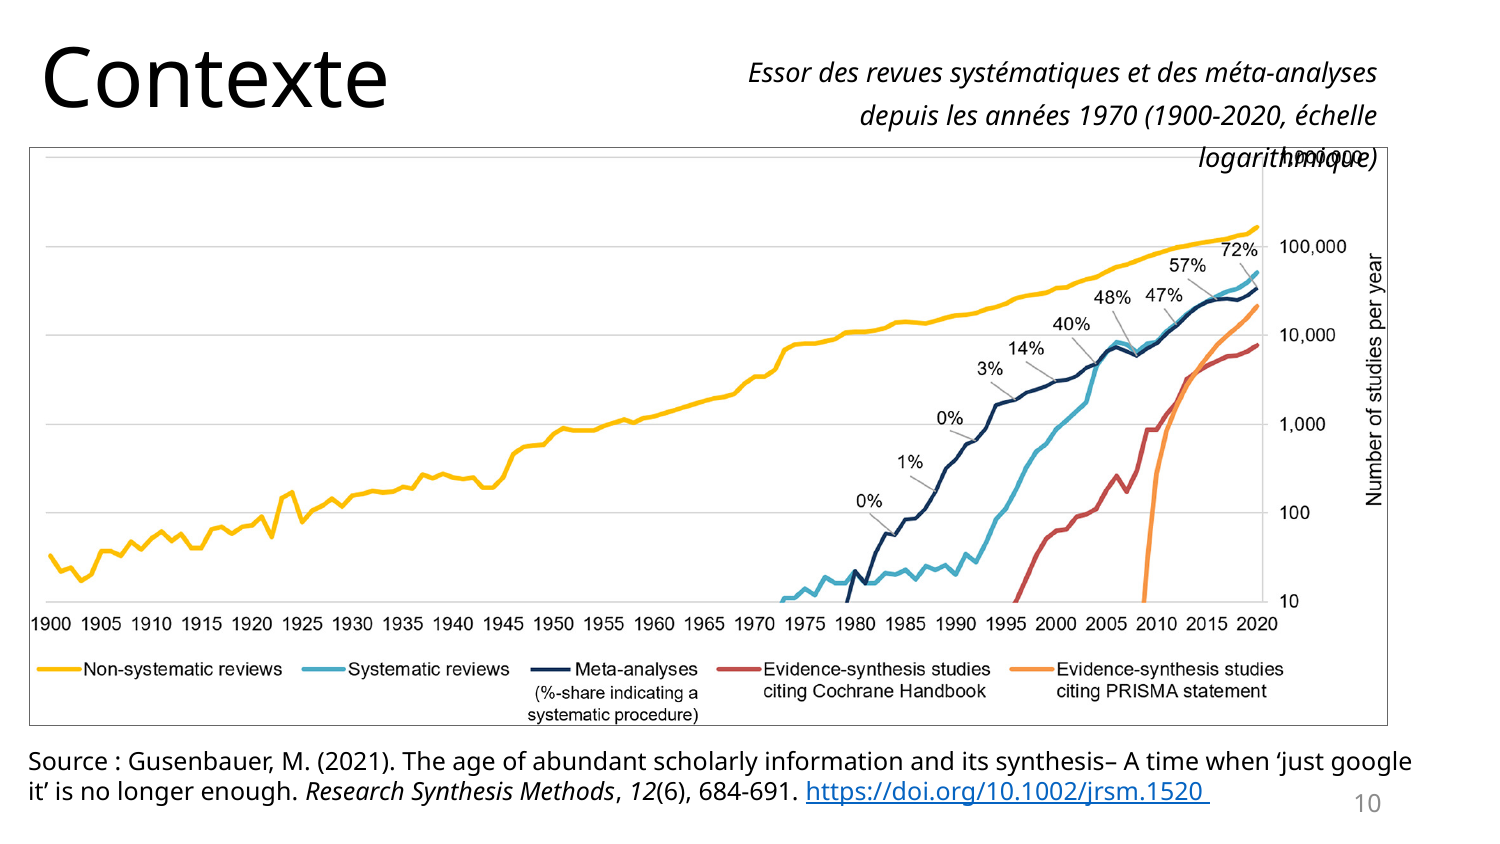

# Contexte
Essor des revues systématiques et des méta-analyses depuis les années 1970 (1900-2020, échelle logarithmique)
Source : Gusenbauer, M. (2021). The age of abundant scholarly information and its synthesis– A time when ‘just google it’ is no longer enough. Research Synthesis Methods, 12(6), 684‑691. https://doi.org/10.1002/jrsm.1520
10